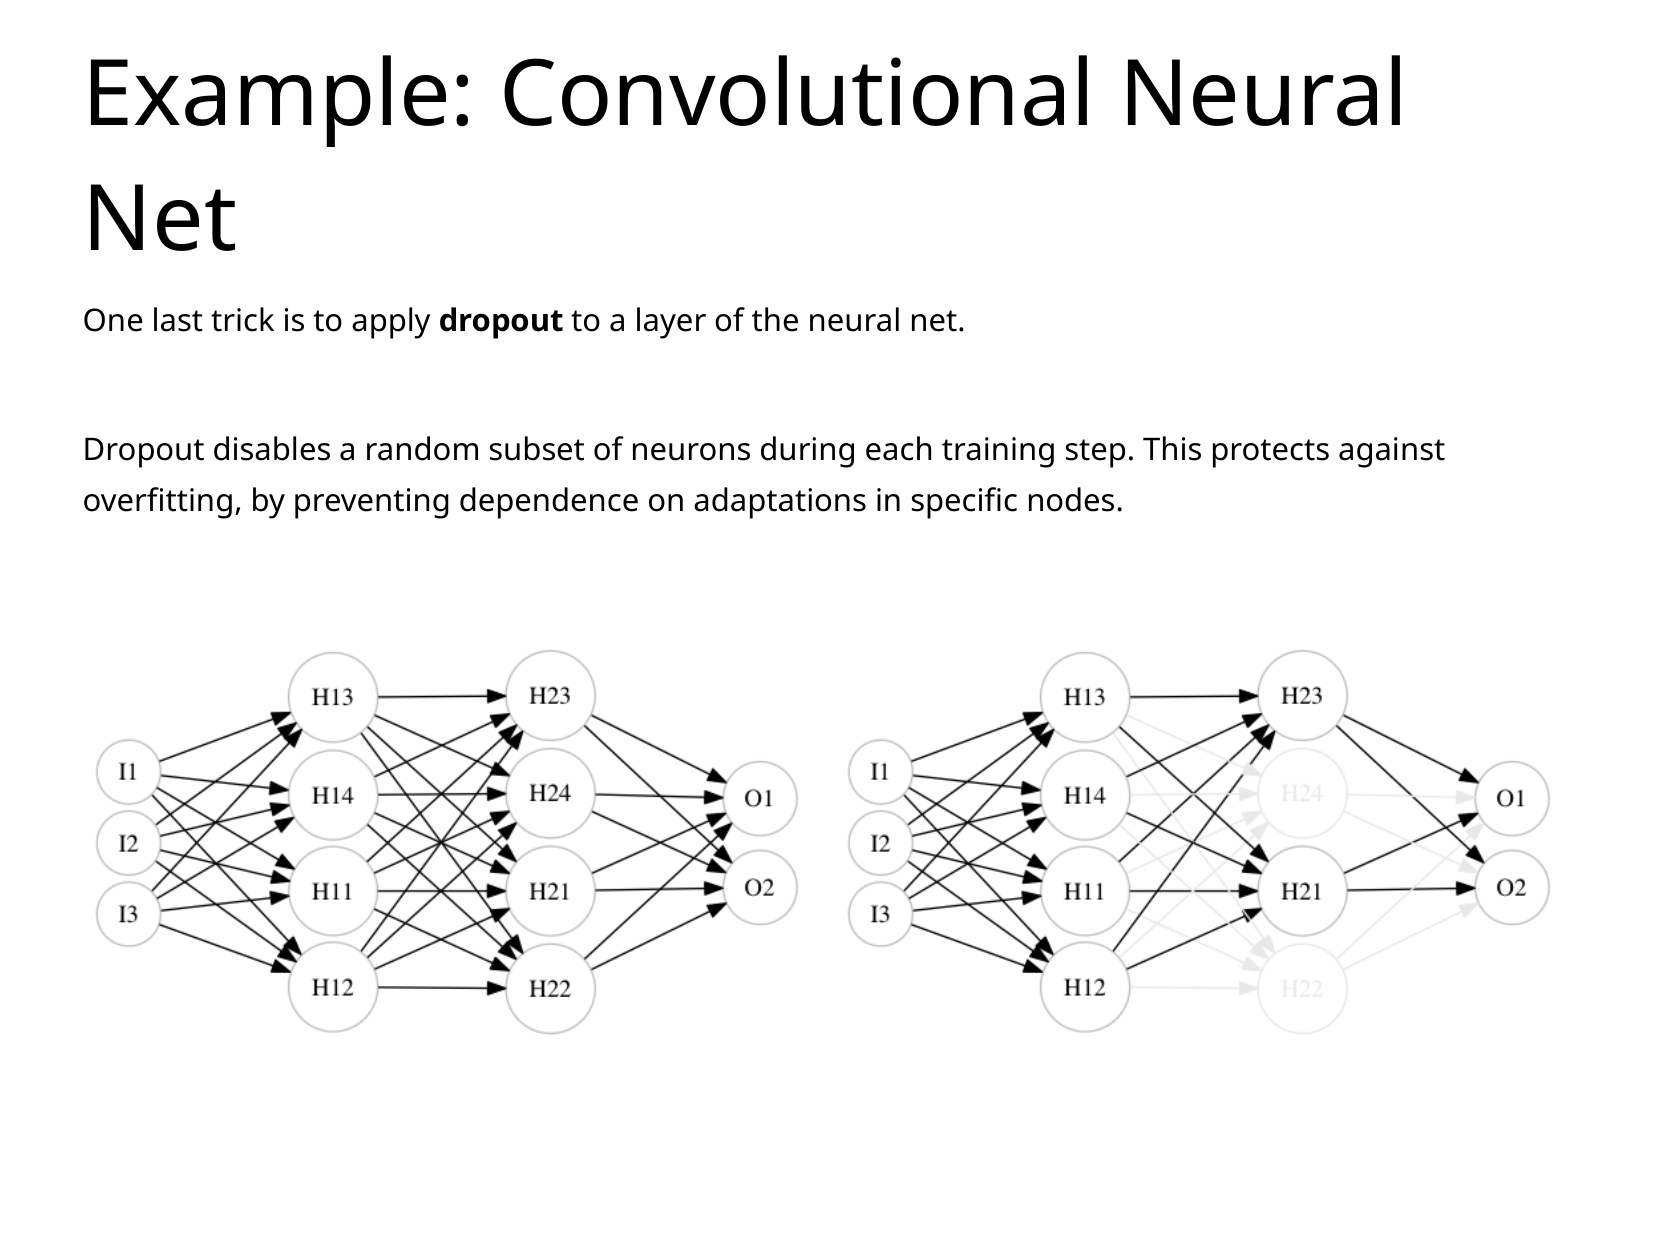

# Example: Convolutional Neural Net
One last trick is to apply dropout to a layer of the neural net.
Dropout disables a random subset of neurons during each training step. This protects against overfitting, by preventing dependence on adaptations in specific nodes.